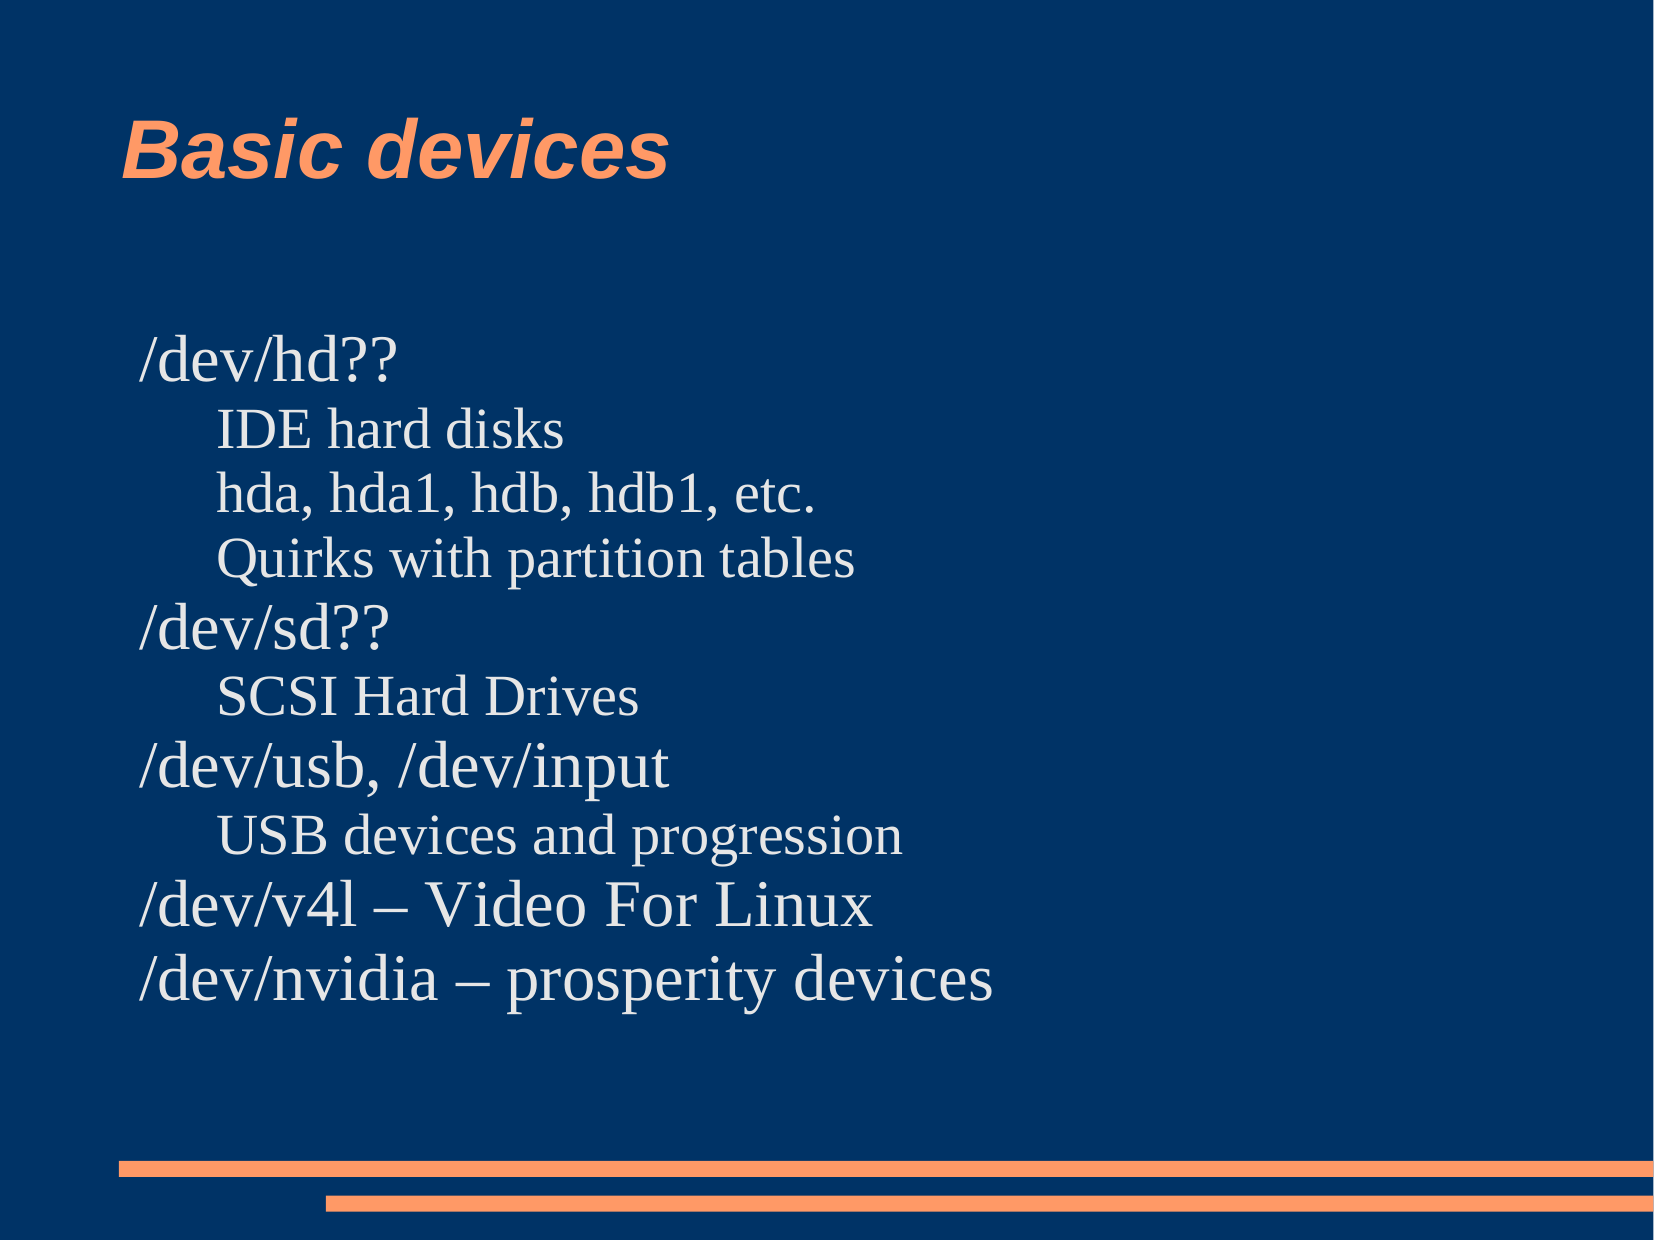

# Basic devices
/dev/hd??
IDE hard disks
hda, hda1, hdb, hdb1, etc.
Quirks with partition tables
/dev/sd??
SCSI Hard Drives
/dev/usb, /dev/input
USB devices and progression
/dev/v4l – Video For Linux
/dev/nvidia – prosperity devices